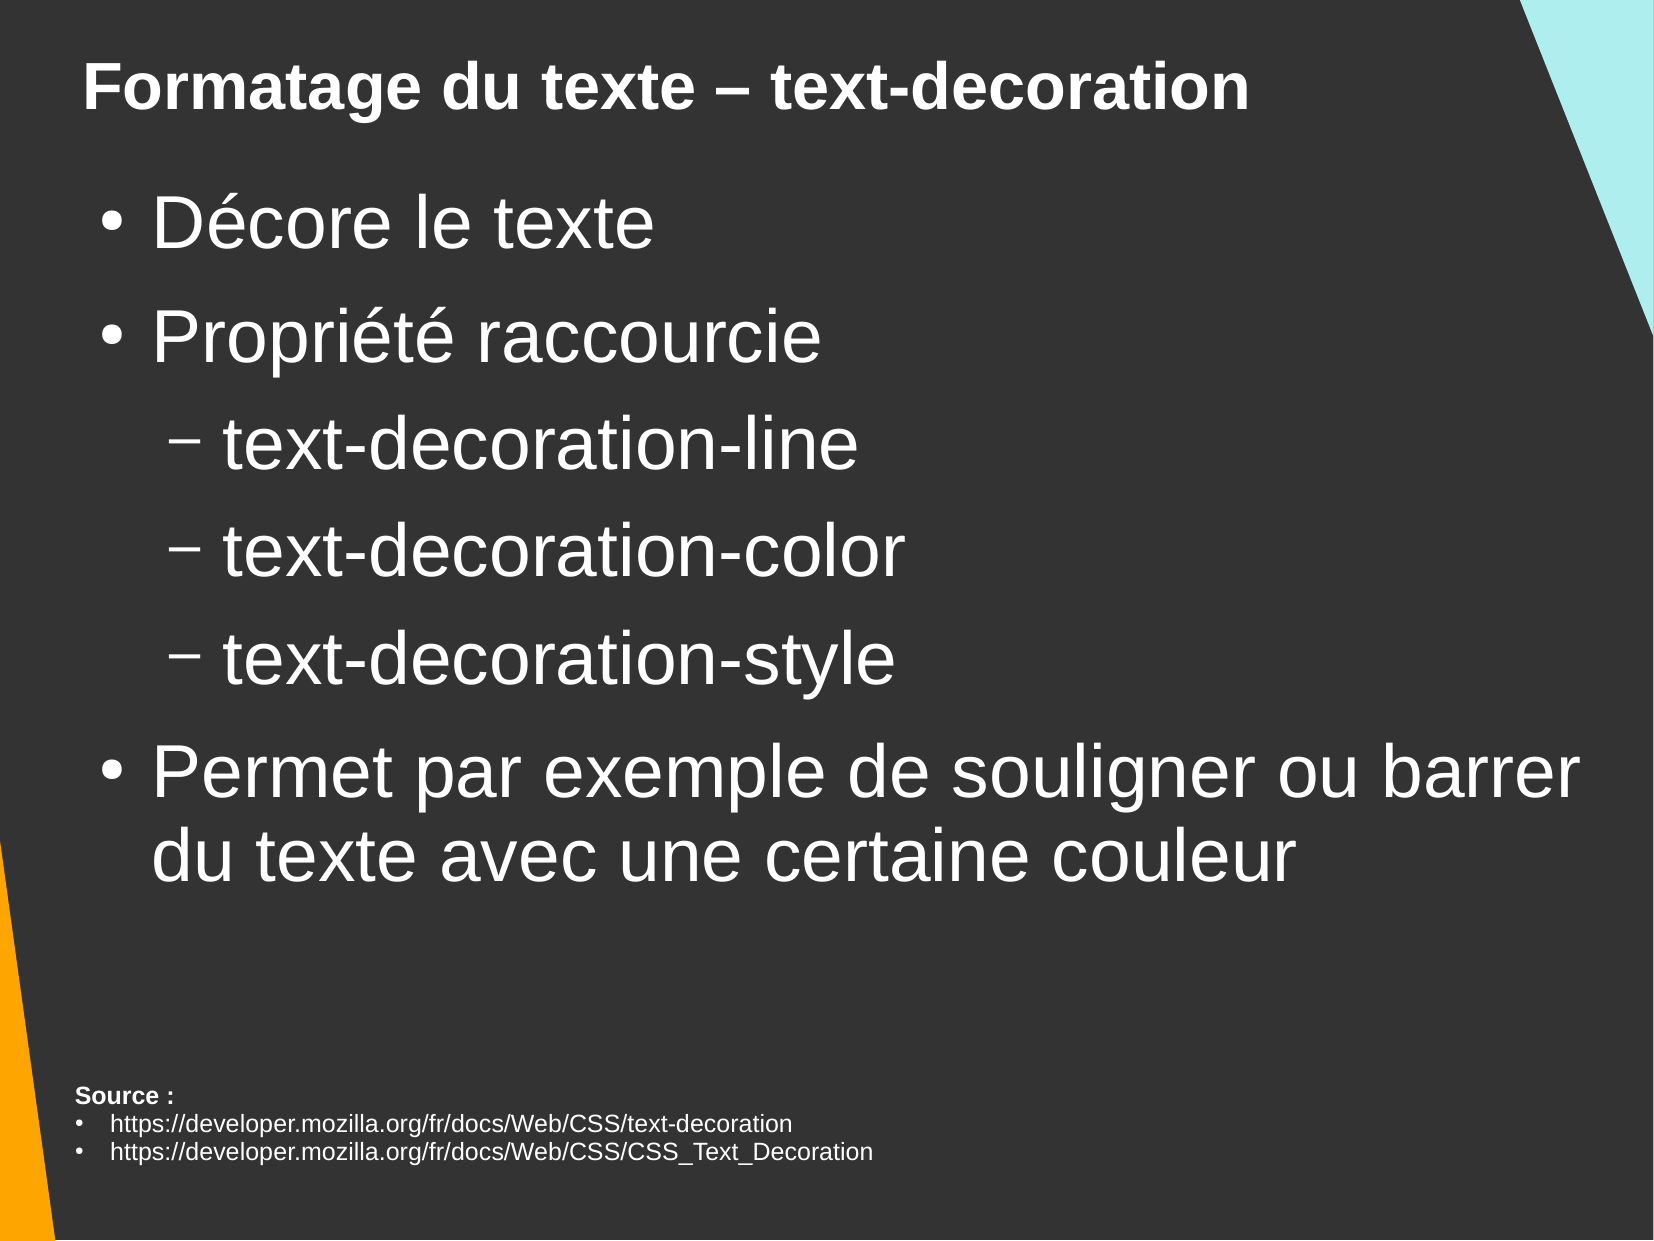

# Formatage du texte – text-decoration
Décore le texte
Propriété raccourcie
text-decoration-line
text-decoration-color
text-decoration-style
Permet par exemple de souligner ou barrer du texte avec une certaine couleur
Source :
https://developer.mozilla.org/fr/docs/Web/CSS/text-decoration
https://developer.mozilla.org/fr/docs/Web/CSS/CSS_Text_Decoration